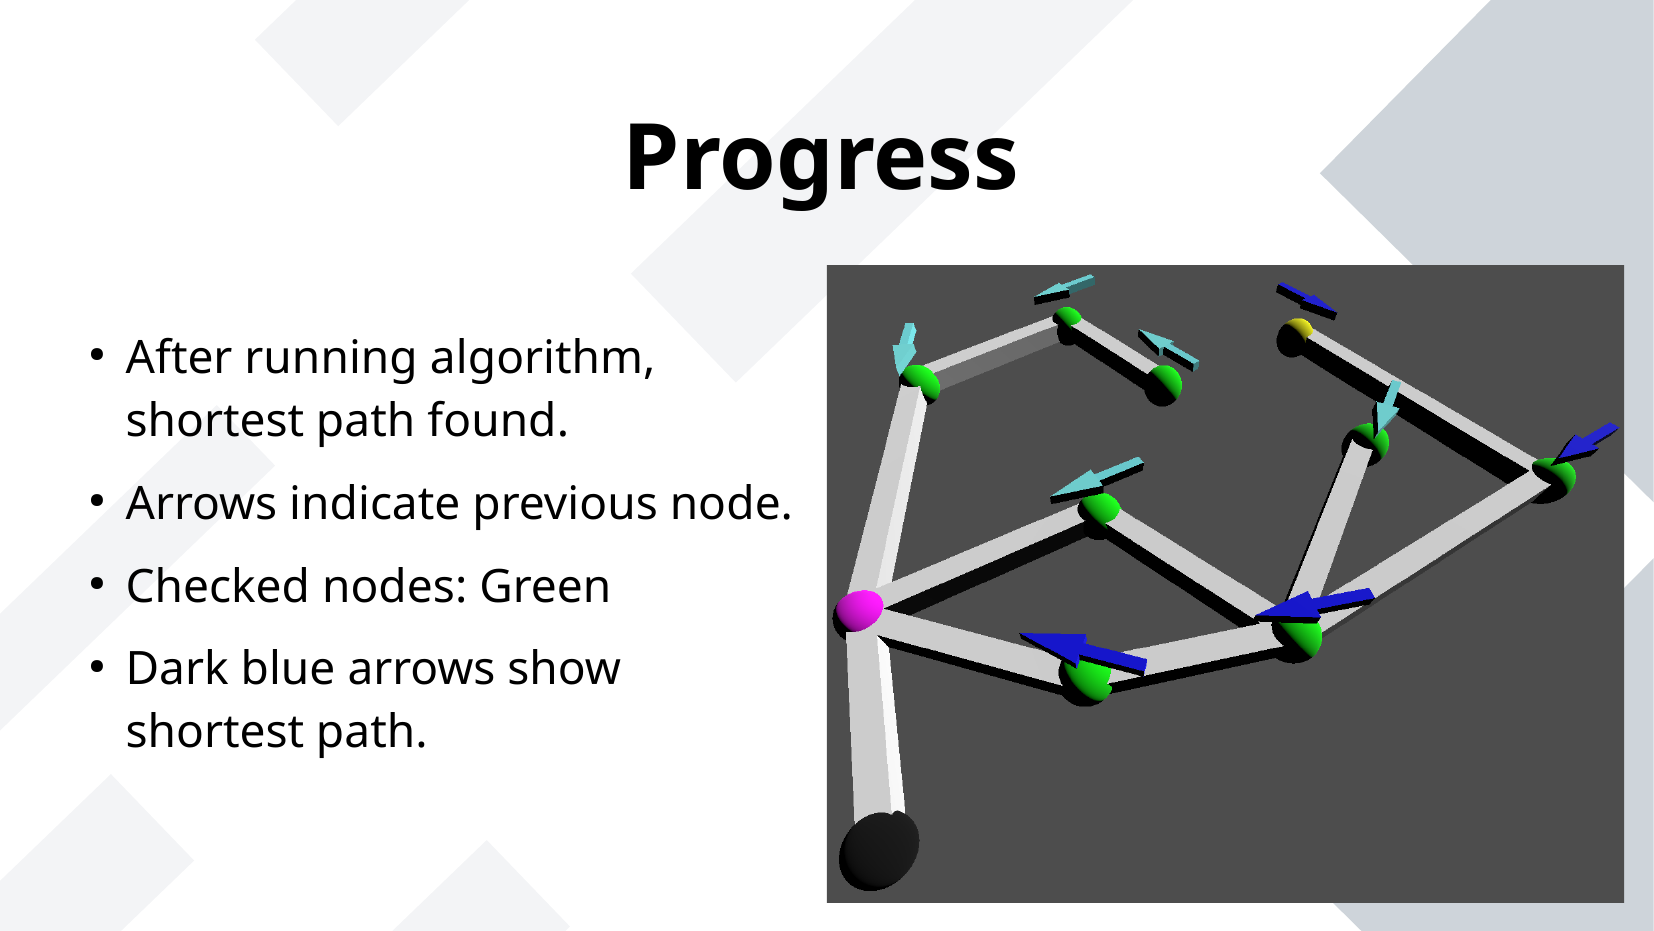

# Progress
After running algorithm, shortest path found.
Arrows indicate previous node.
Checked nodes: Green
Dark blue arrows show shortest path.